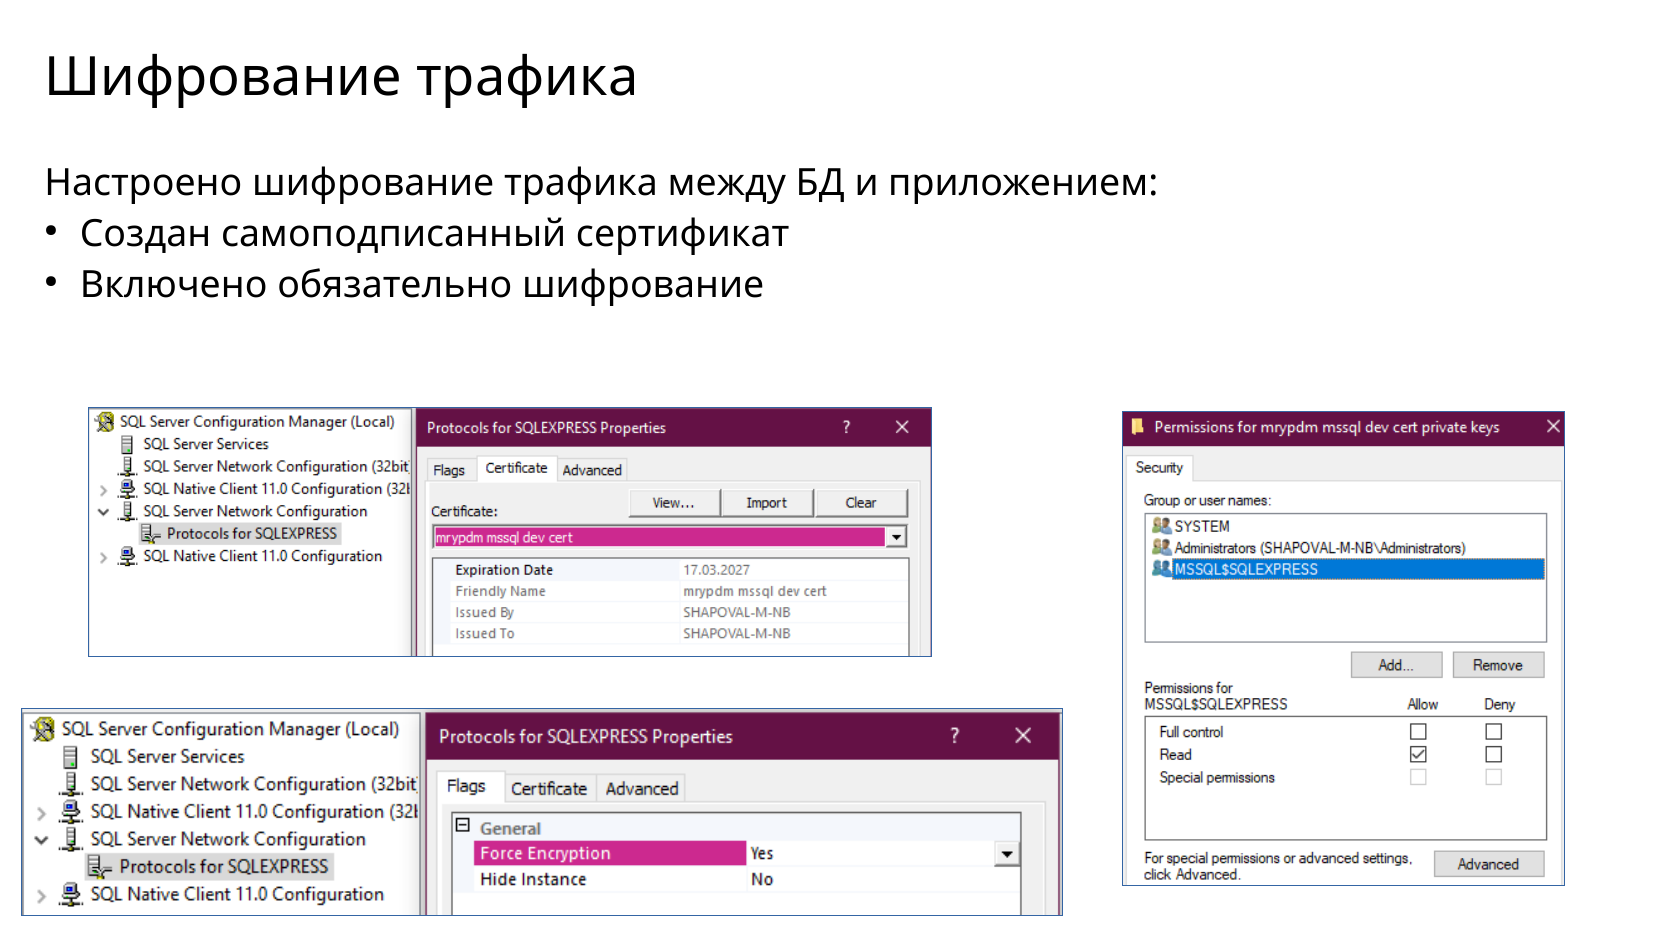

Шифрование трафика
Настроено шифрование трафика между БД и приложением:
Создан самоподписанный сертификат
Включено обязательно шифрование